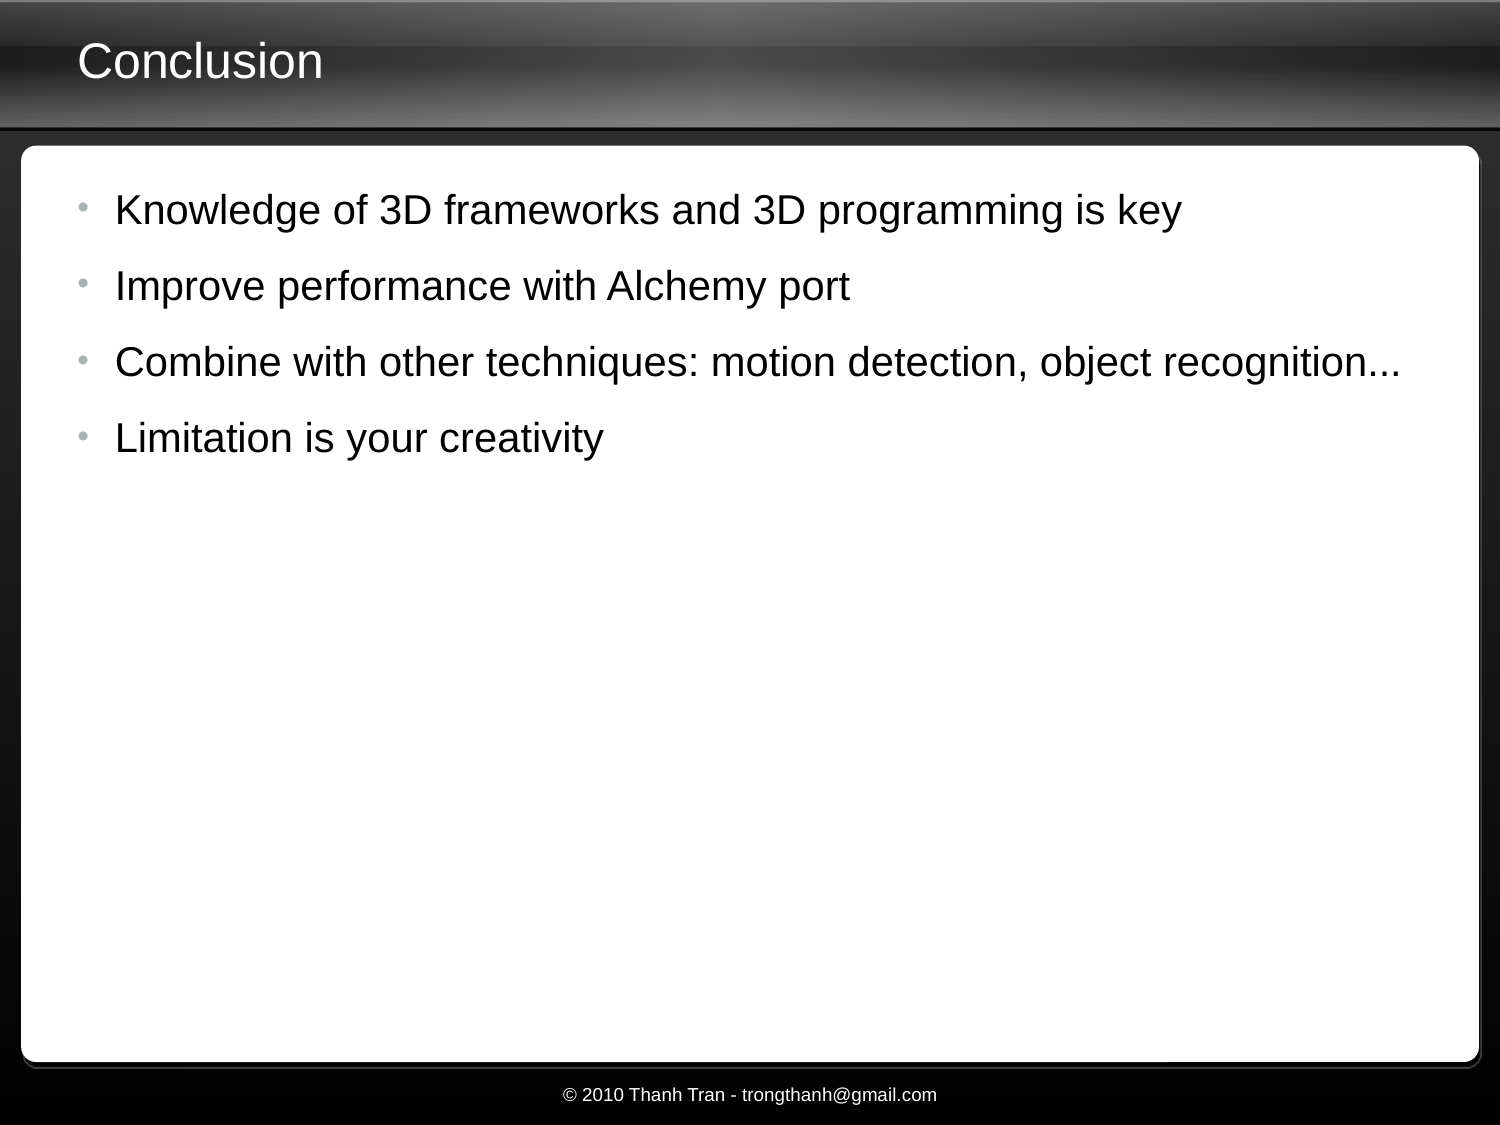

# Conclusion
Knowledge of 3D frameworks and 3D programming is key
Improve performance with Alchemy port
Combine with other techniques: motion detection, object recognition...
Limitation is your creativity
© 2010 Thanh Tran - trongthanh@gmail.com